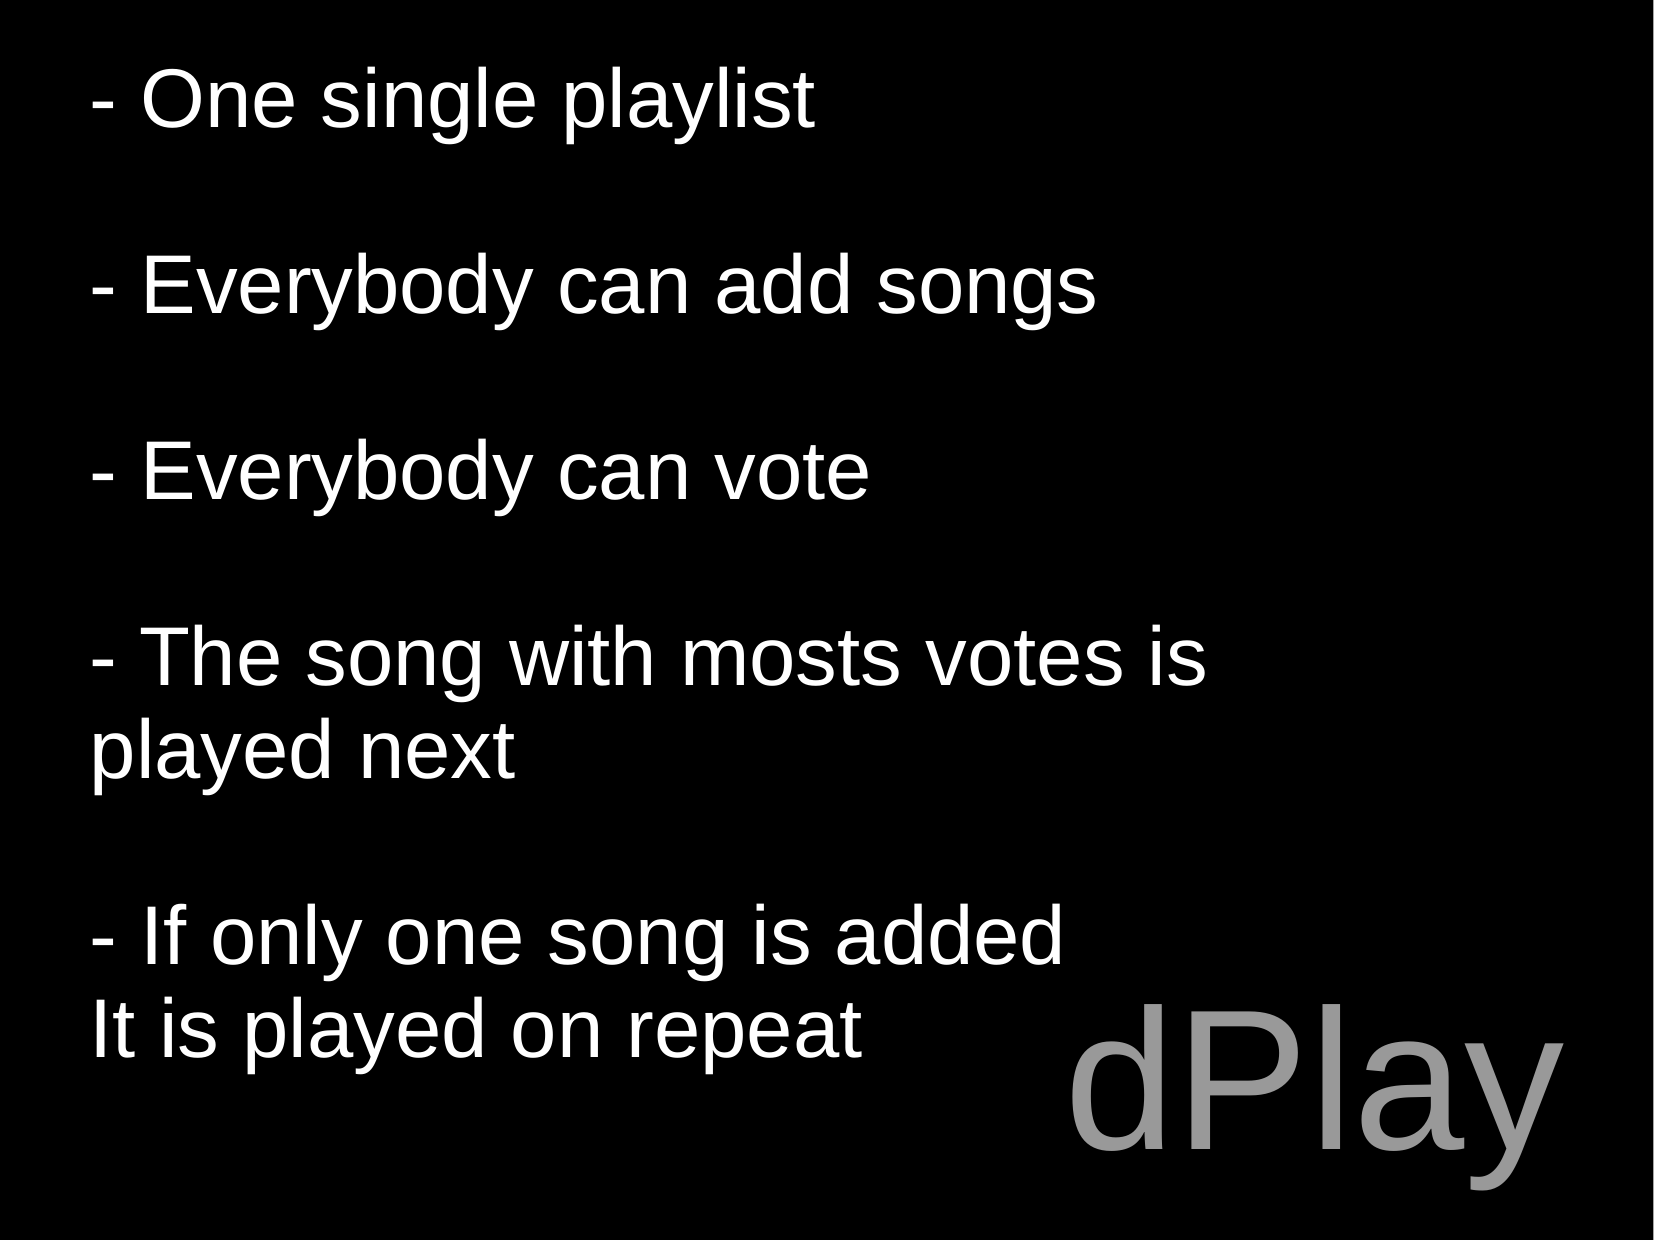

- One single playlist
- Everybody can add songs
- Everybody can vote
- The song with mosts votes is played next
- If only one song is added
It is played on repeat
dPlay